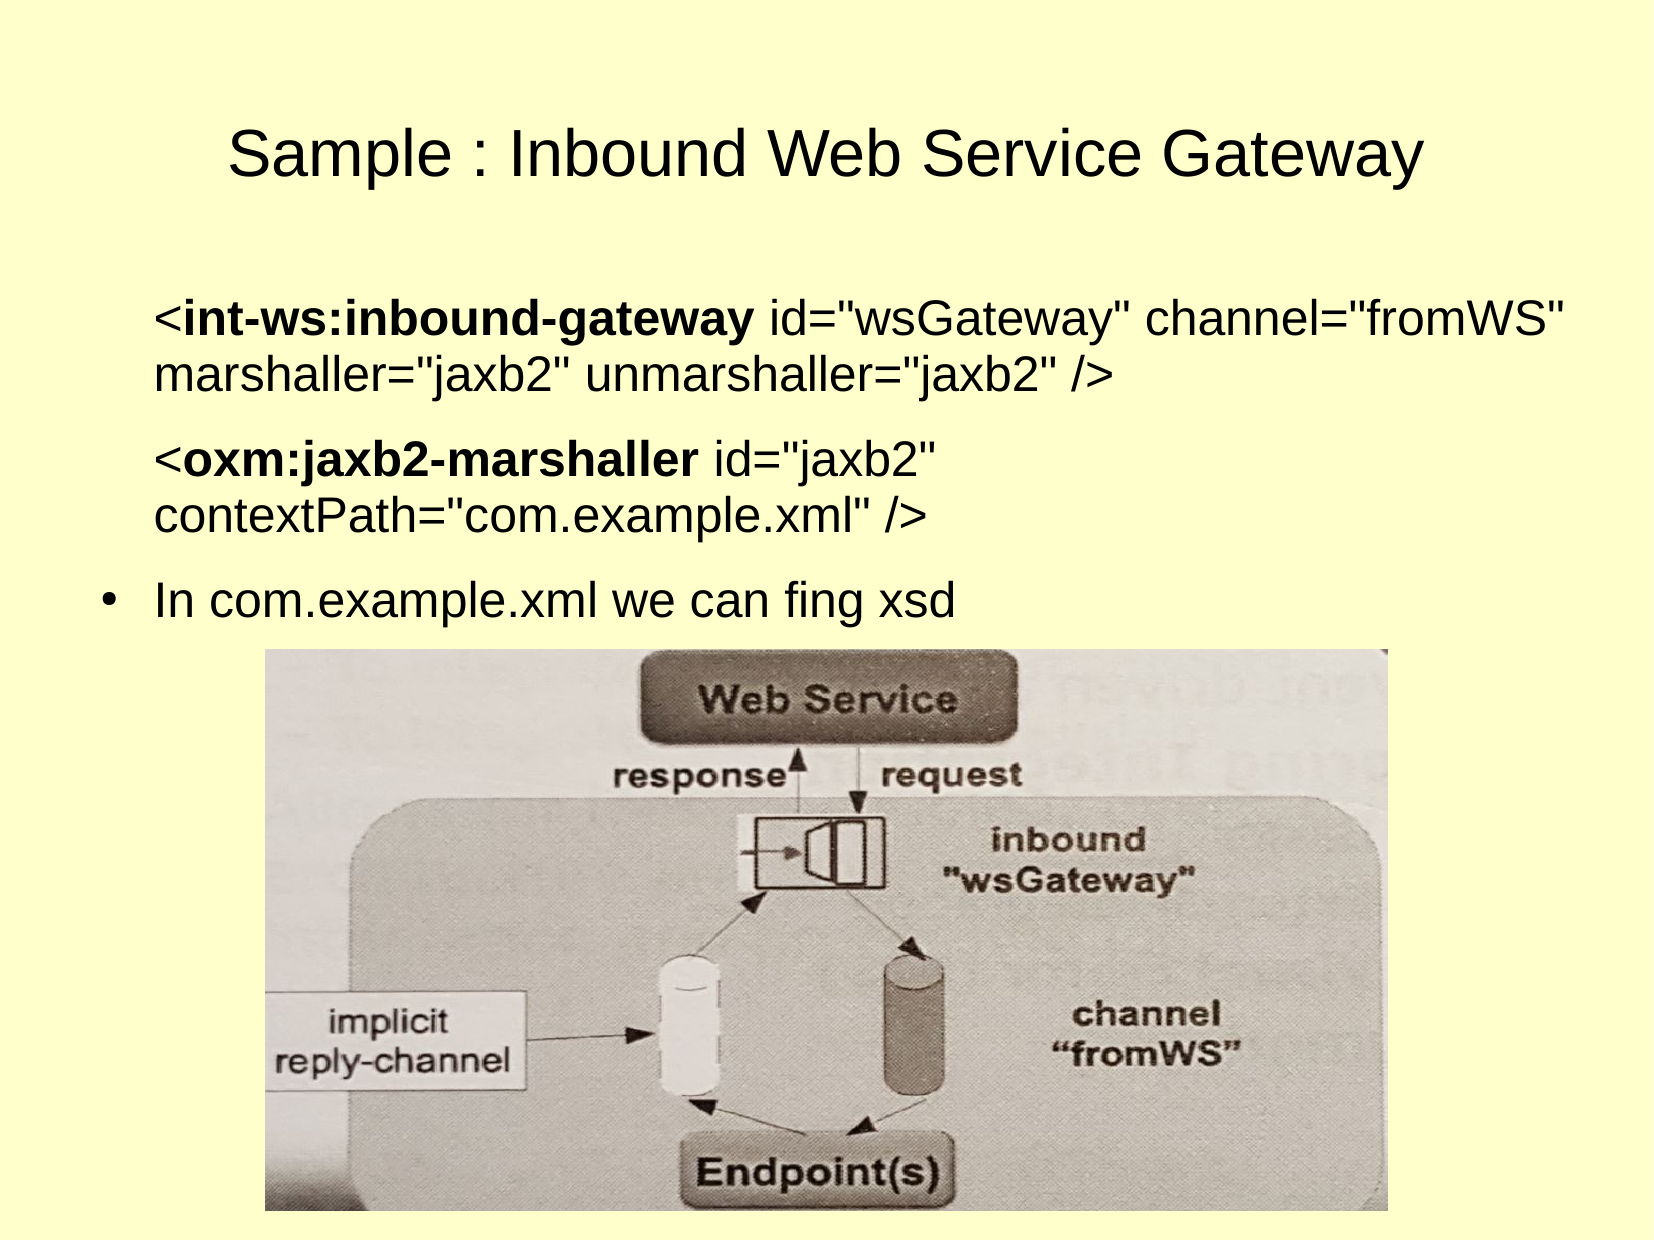

# Sample : Inbound Web Service Gateway
<int-ws:inbound-gateway id="wsGateway" channel="fromWS" marshaller="jaxb2" unmarshaller="jaxb2" />
<oxm:jaxb2-marshaller id="jaxb2" contextPath="com.example.xml" />
In com.example.xml we can fing xsd